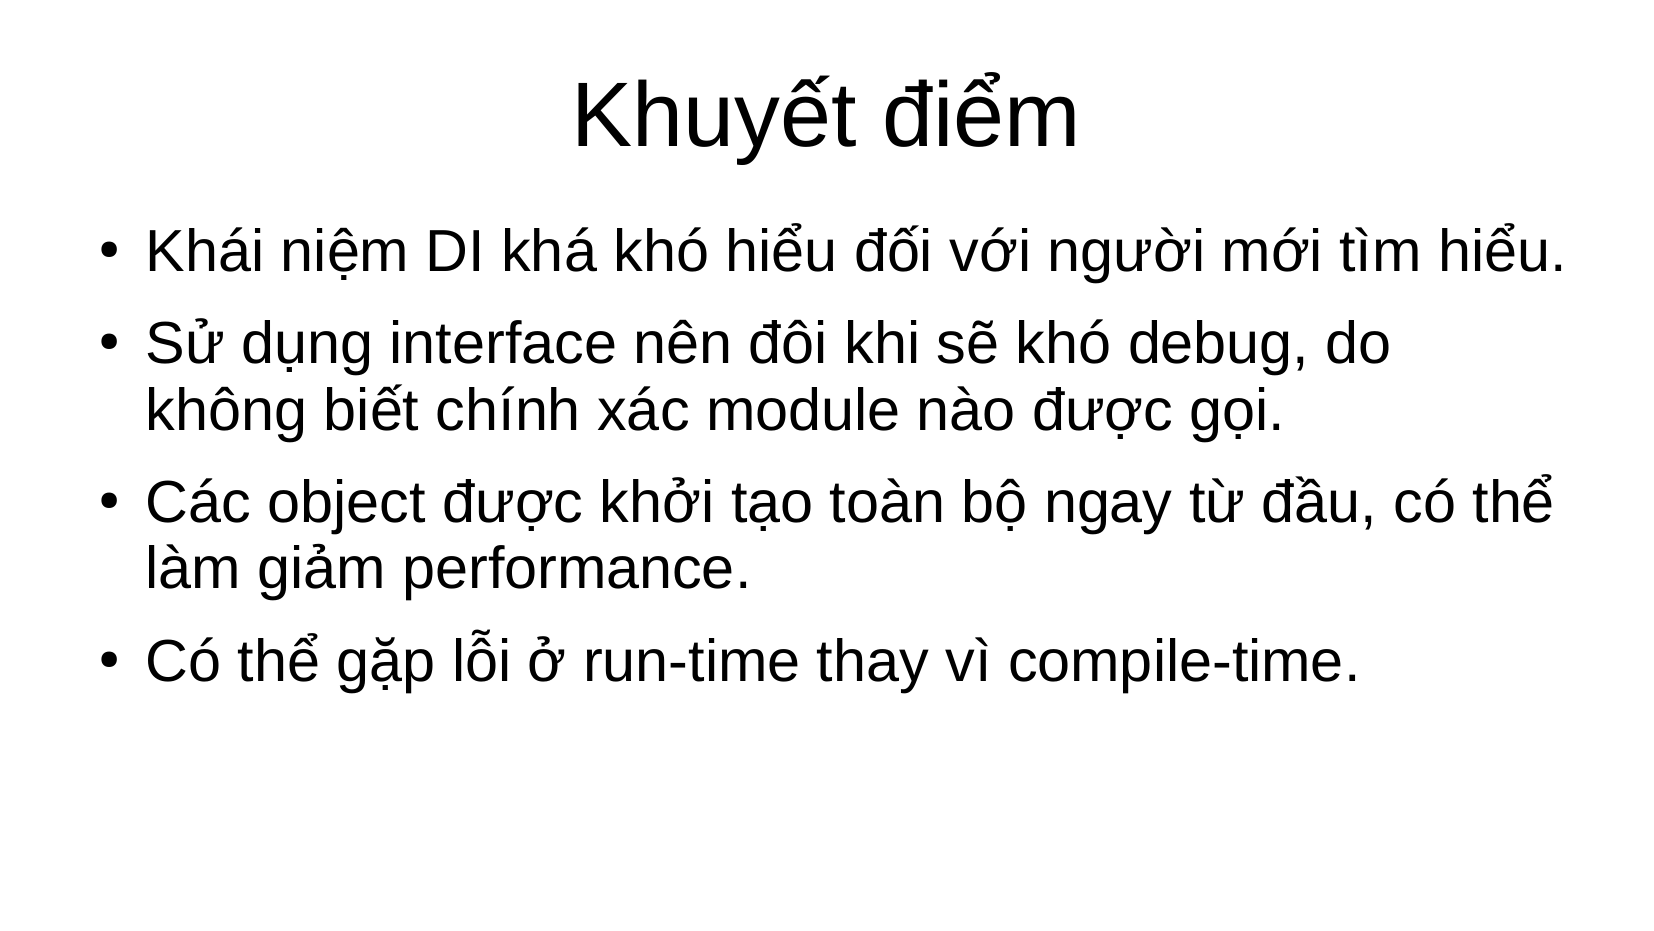

# Khuyết điểm
Khái niệm DI khá khó hiểu đối với người mới tìm hiểu.
Sử dụng interface nên đôi khi sẽ khó debug, do không biết chính xác module nào được gọi.
Các object được khởi tạo toàn bộ ngay từ đầu, có thể làm giảm performance.
Có thể gặp lỗi ở run-time thay vì compile-time.